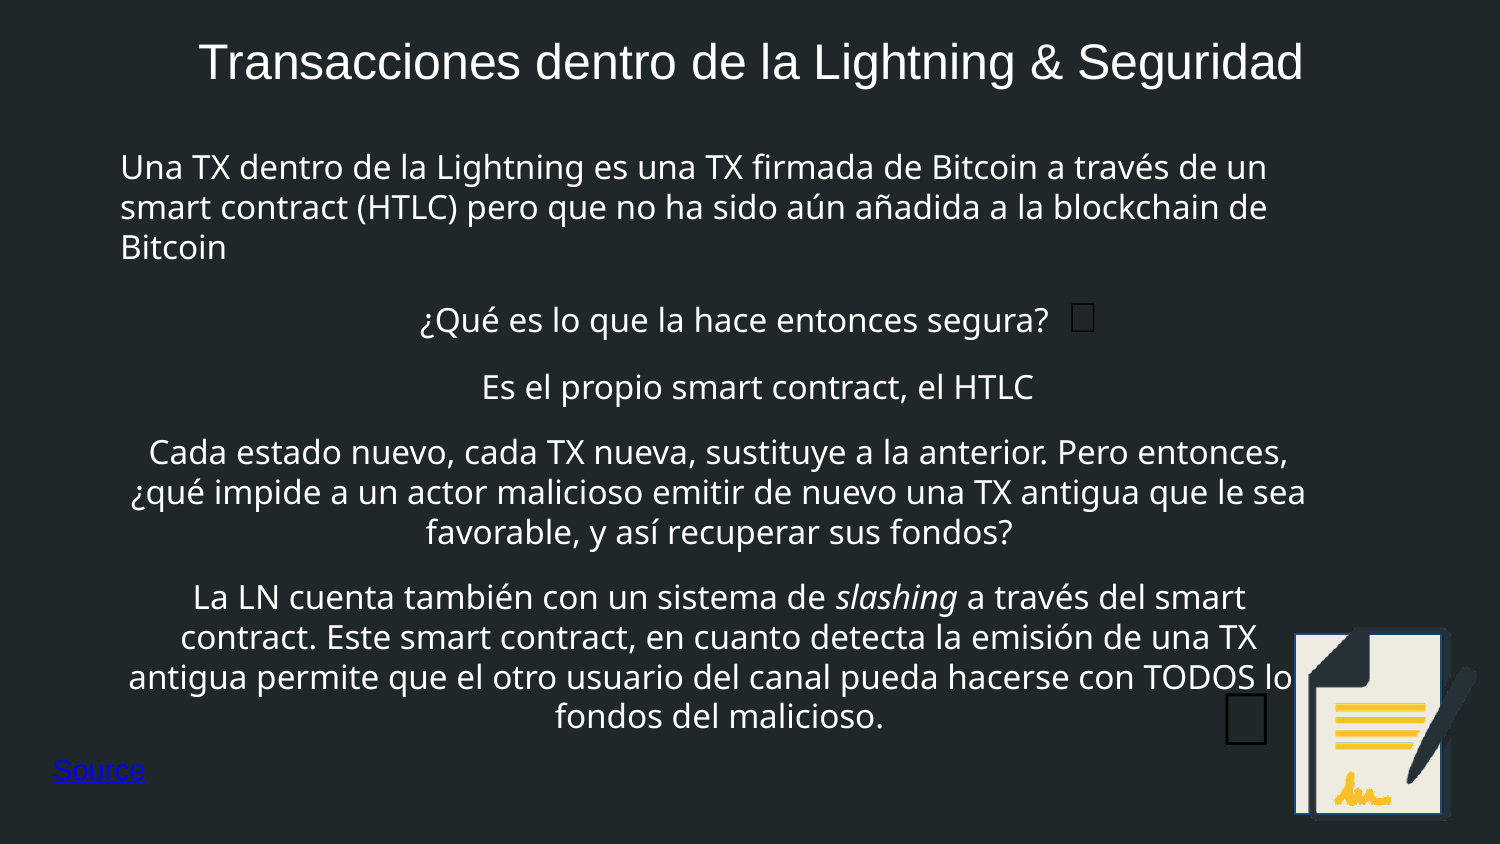

Transacciones dentro de la Lightning & Seguridad
Una TX dentro de la Lightning es una TX firmada de Bitcoin a través de un smart contract (HTLC) pero que no ha sido aún añadida a la blockchain de Bitcoin
¿Qué es lo que la hace entonces segura? 🤔
 Es el propio smart contract, el HTLC
Cada estado nuevo, cada TX nueva, sustituye a la anterior. Pero entonces, ¿qué impide a un actor malicioso emitir de nuevo una TX antigua que le sea favorable, y así recuperar sus fondos?
La LN cuenta también con un sistema de slashing a través del smart contract. Este smart contract, en cuanto detecta la emisión de una TX antigua permite que el otro usuario del canal pueda hacerse con TODOS los fondos del malicioso.
💪
Source